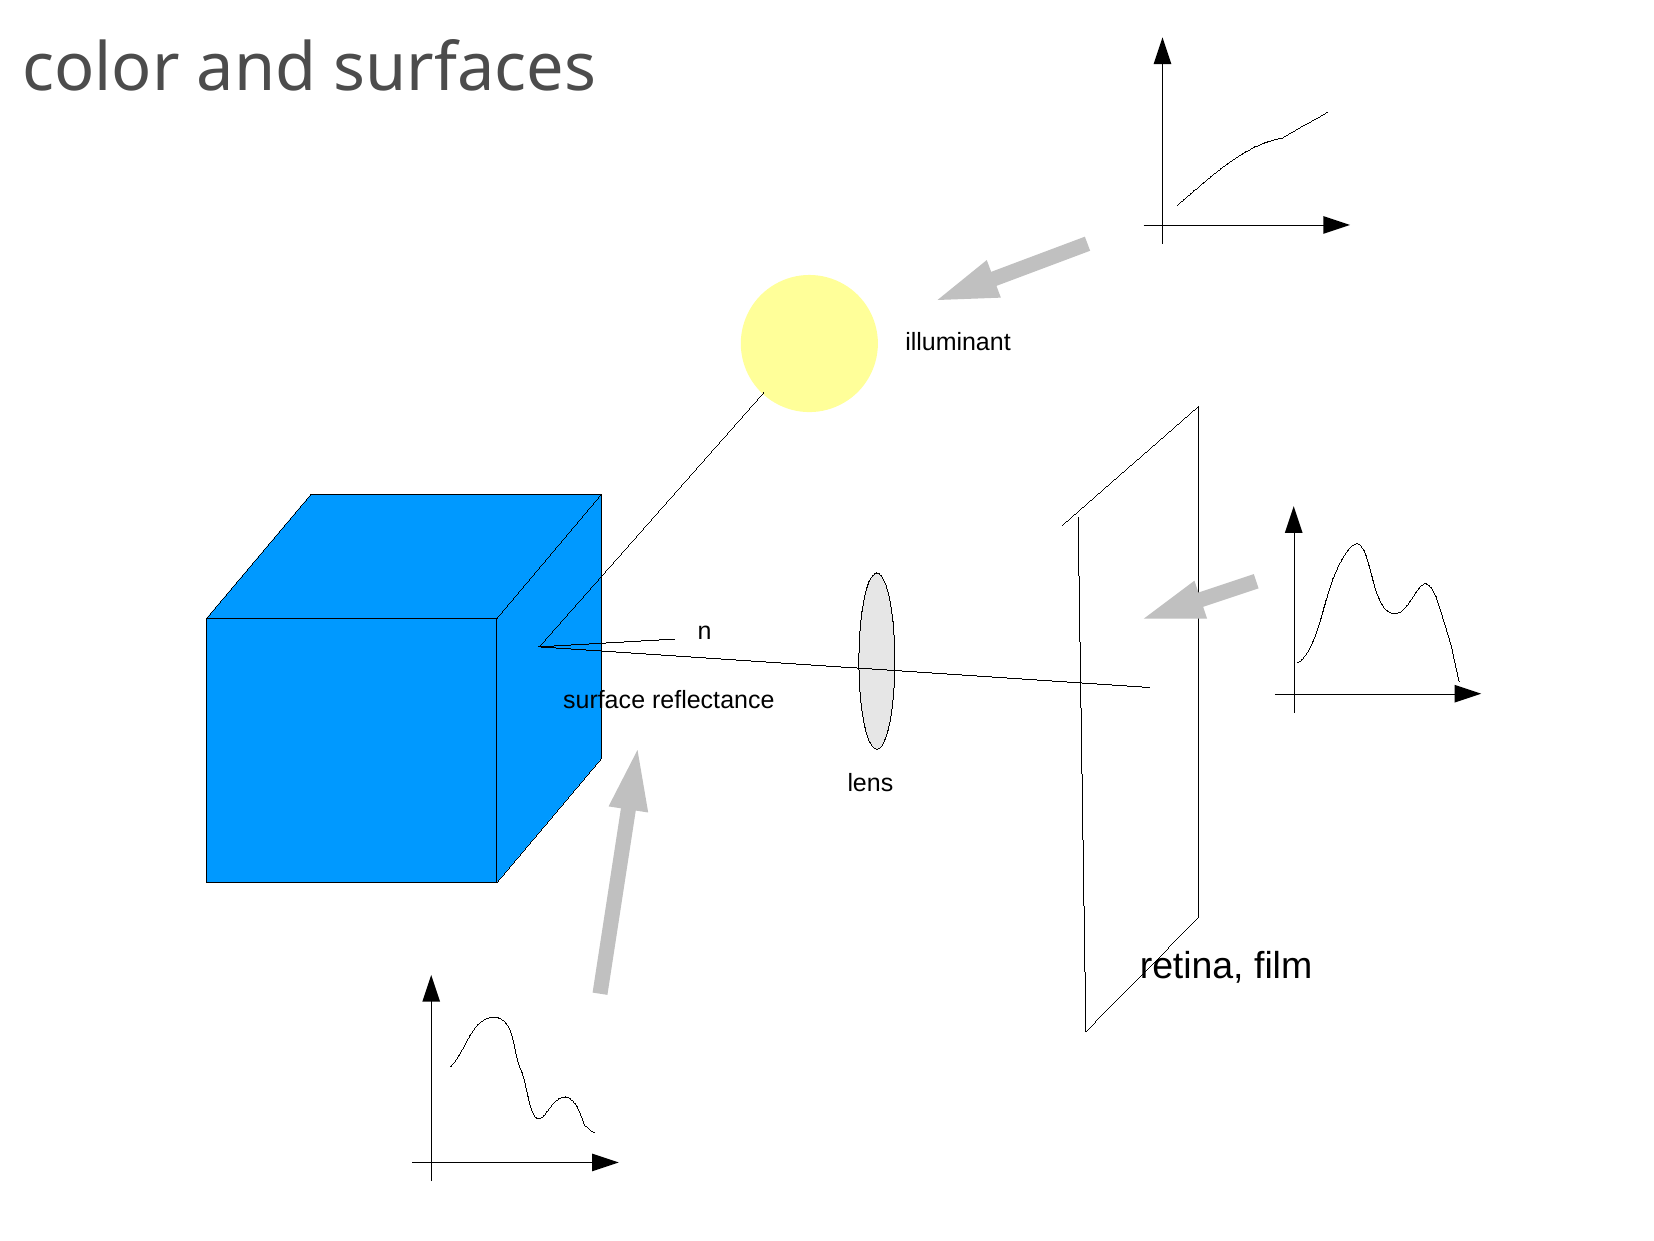

# color and surfaces
illuminant
n
surface reflectance
lens
retina, film